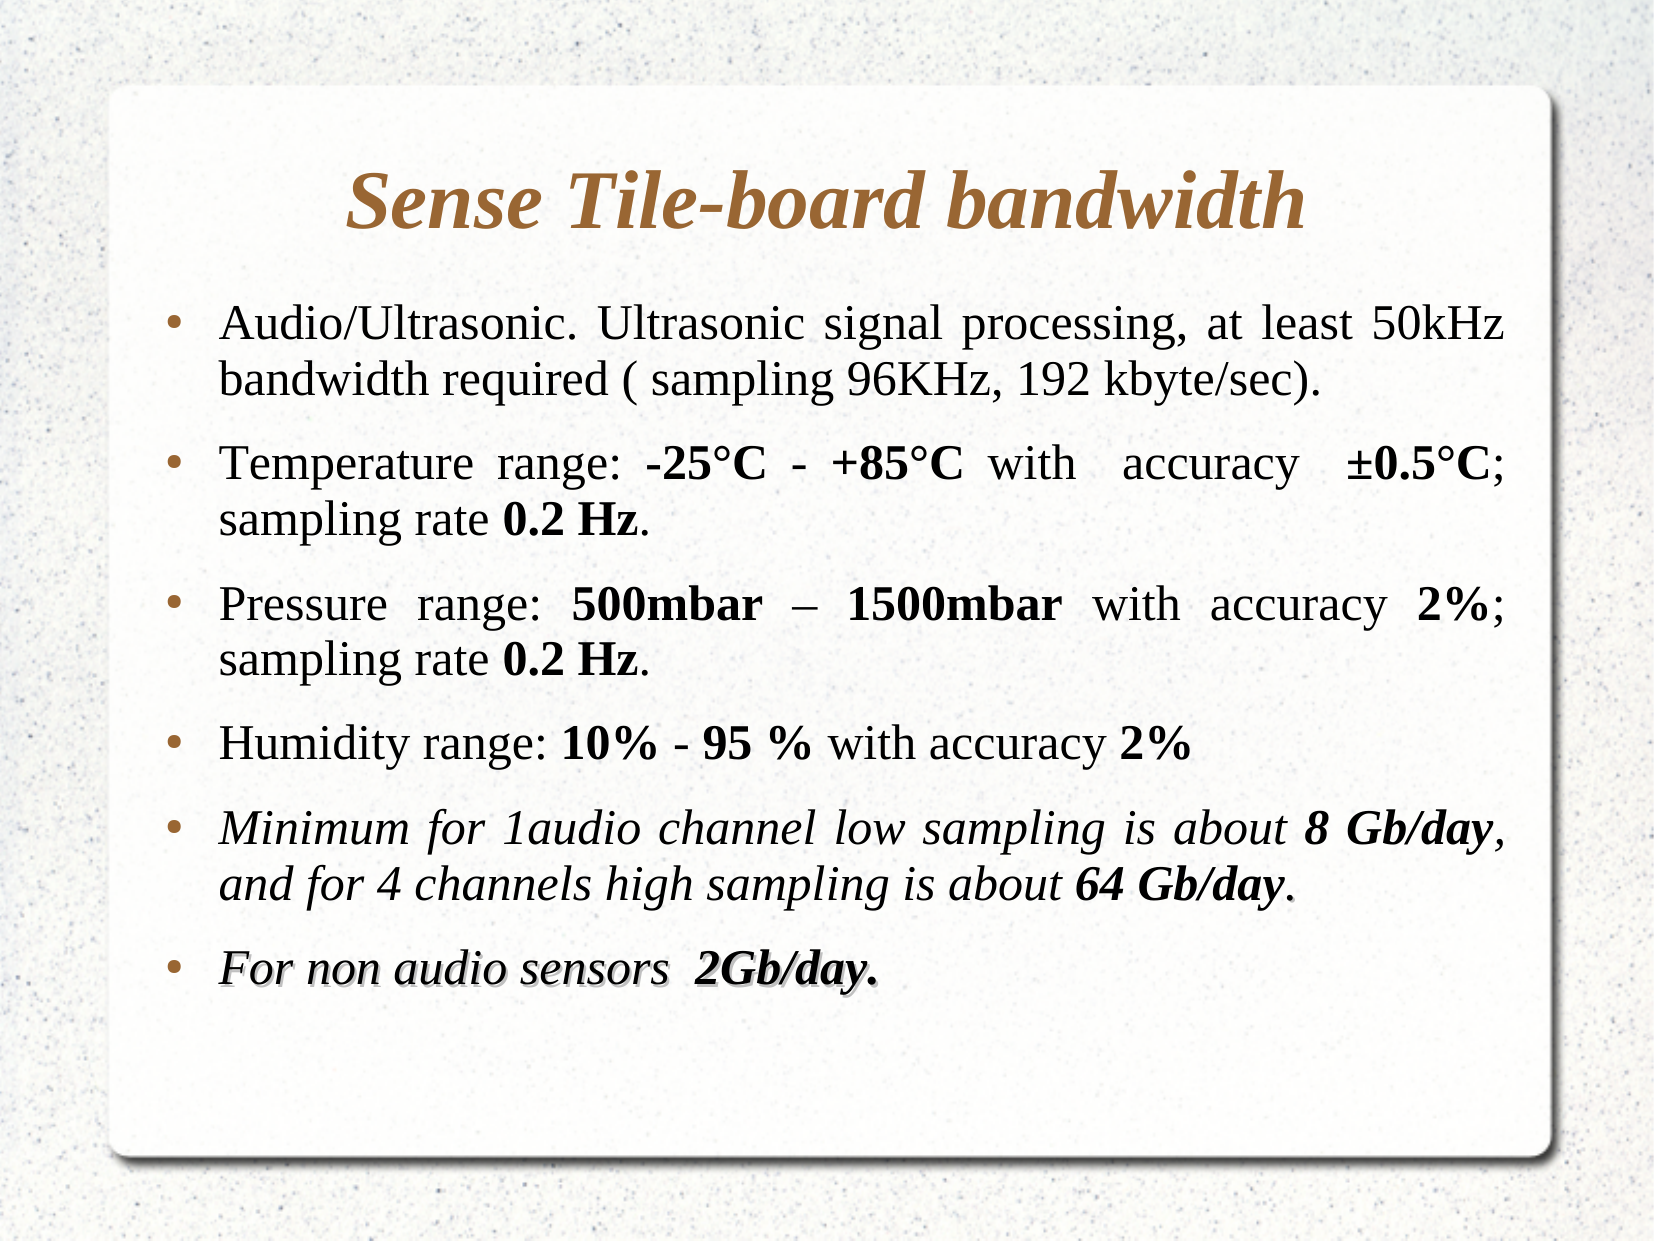

# Sense Tile-board bandwidth
Audio/Ultrasonic. Ultrasonic signal processing, at least 50kHz bandwidth required ( sampling 96KHz, 192 kbyte/sec).
Temperature range: -25°C - +85°C with accuracy ±0.5°C; sampling rate 0.2 Hz.
Pressure range: 500mbar – 1500mbar with accuracy 2%; sampling rate 0.2 Hz.
Humidity range: 10% - 95 % with accuracy 2%
Minimum for 1audio channel low sampling is about 8 Gb/day, and for 4 channels high sampling is about 64 Gb/day.
For non audio sensors 2Gb/day.